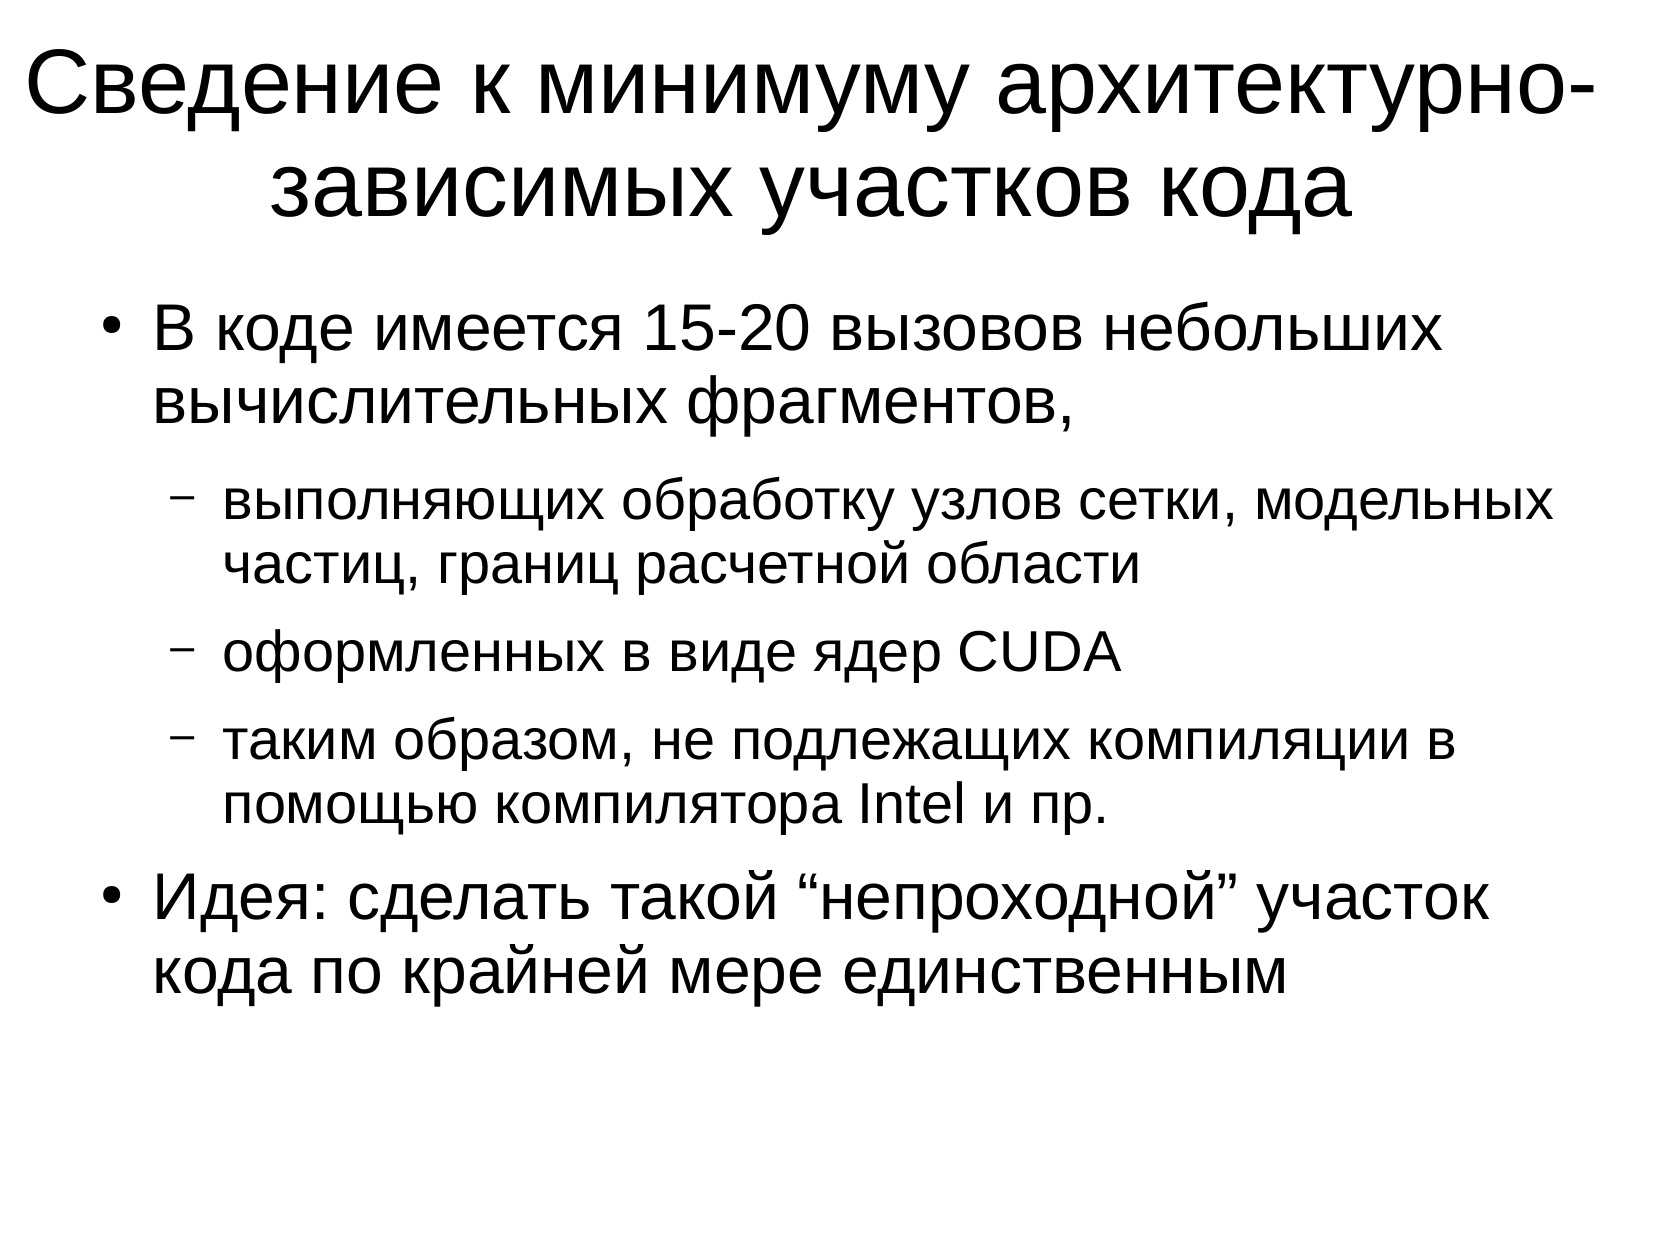

# Сведение к минимуму архитектурно-зависимых участков кода
В коде имеется 15-20 вызовов небольших вычислительных фрагментов,
выполняющих обработку узлов сетки, модельных частиц, границ расчетной области
оформленных в виде ядер CUDA
таким образом, не подлежащих компиляции в помощью компилятора Intel и пр.
Идея: сделать такой “непроходной” участок кода по крайней мере единственным